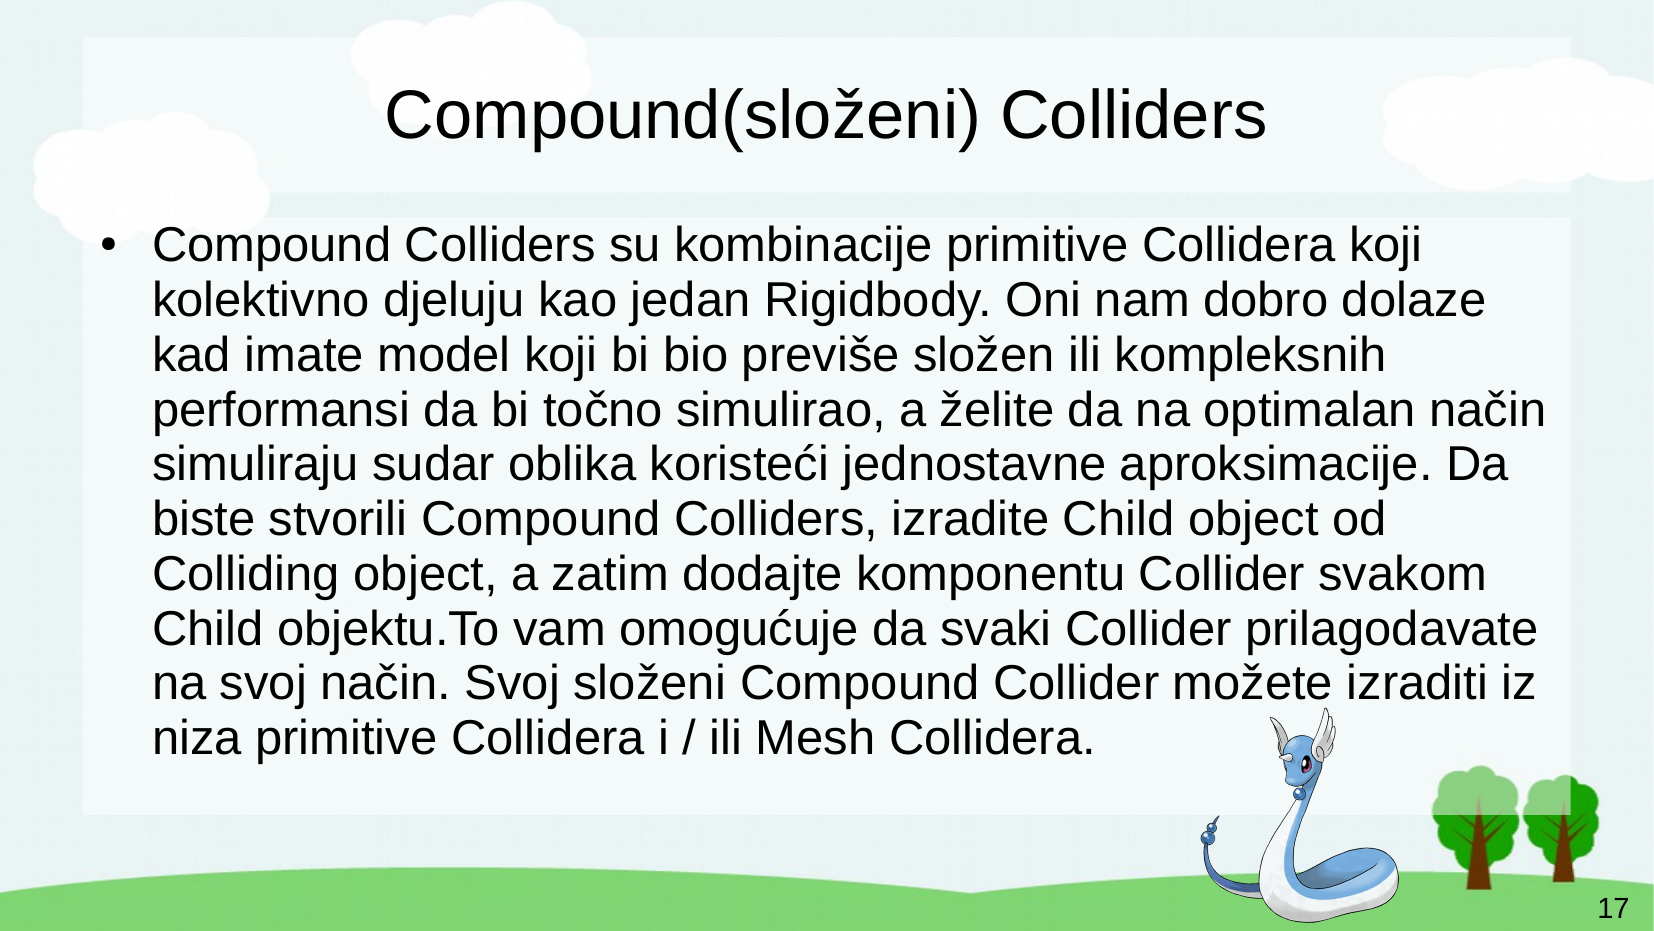

# Compound(složeni) Colliders
Compound Colliders su kombinacije primitive Collidera koji kolektivno djeluju kao jedan Rigidbody. Oni nam dobro dolaze kad imate model koji bi bio previše složen ili kompleksnih performansi da bi točno simulirao, a želite da na optimalan način simuliraju sudar oblika koristeći jednostavne aproksimacije. Da biste stvorili Compound Colliders, izradite Child object od Colliding object, a zatim dodajte komponentu Collider svakom Child objektu.To vam omogućuje da svaki Collider prilagodavate na svoj način. Svoj složeni Compound Collider možete izraditi iz niza primitive Collidera i / ili Mesh Collidera.
17